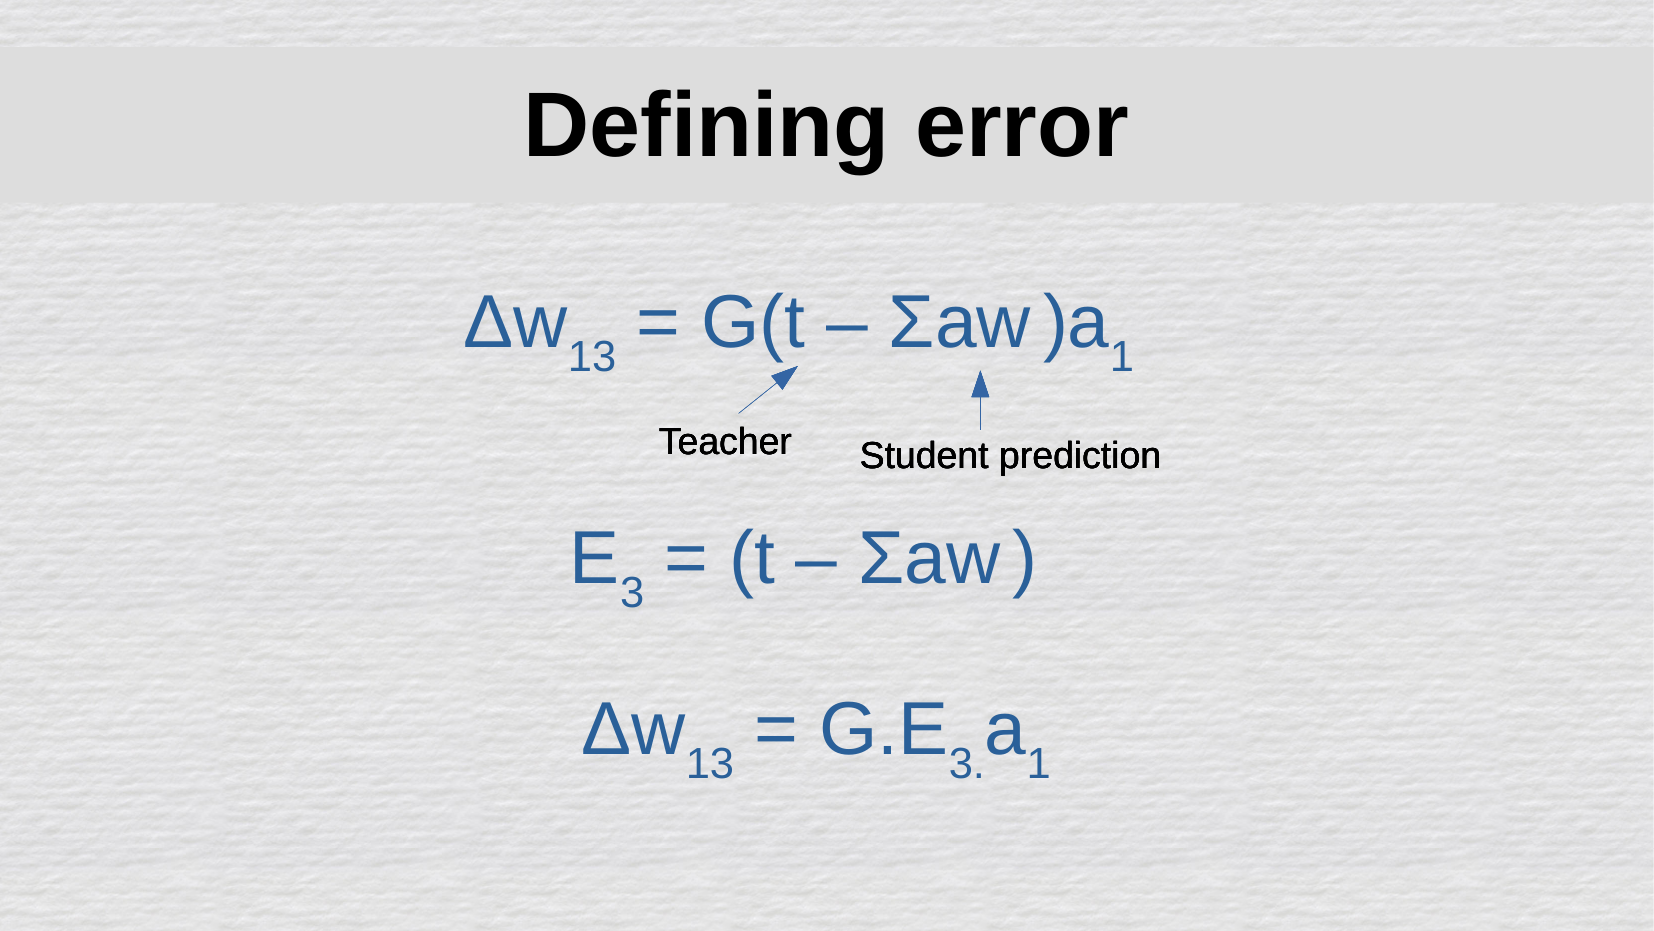

# Defining error
Δw13 = G(t – Σaw )a1
Teacher
Teacher
Teacher
Teacher
Student prediction
Student prediction
Student prediction
Student prediction
E3 = (t – Σaw )
Δw13 = G.E3.a1